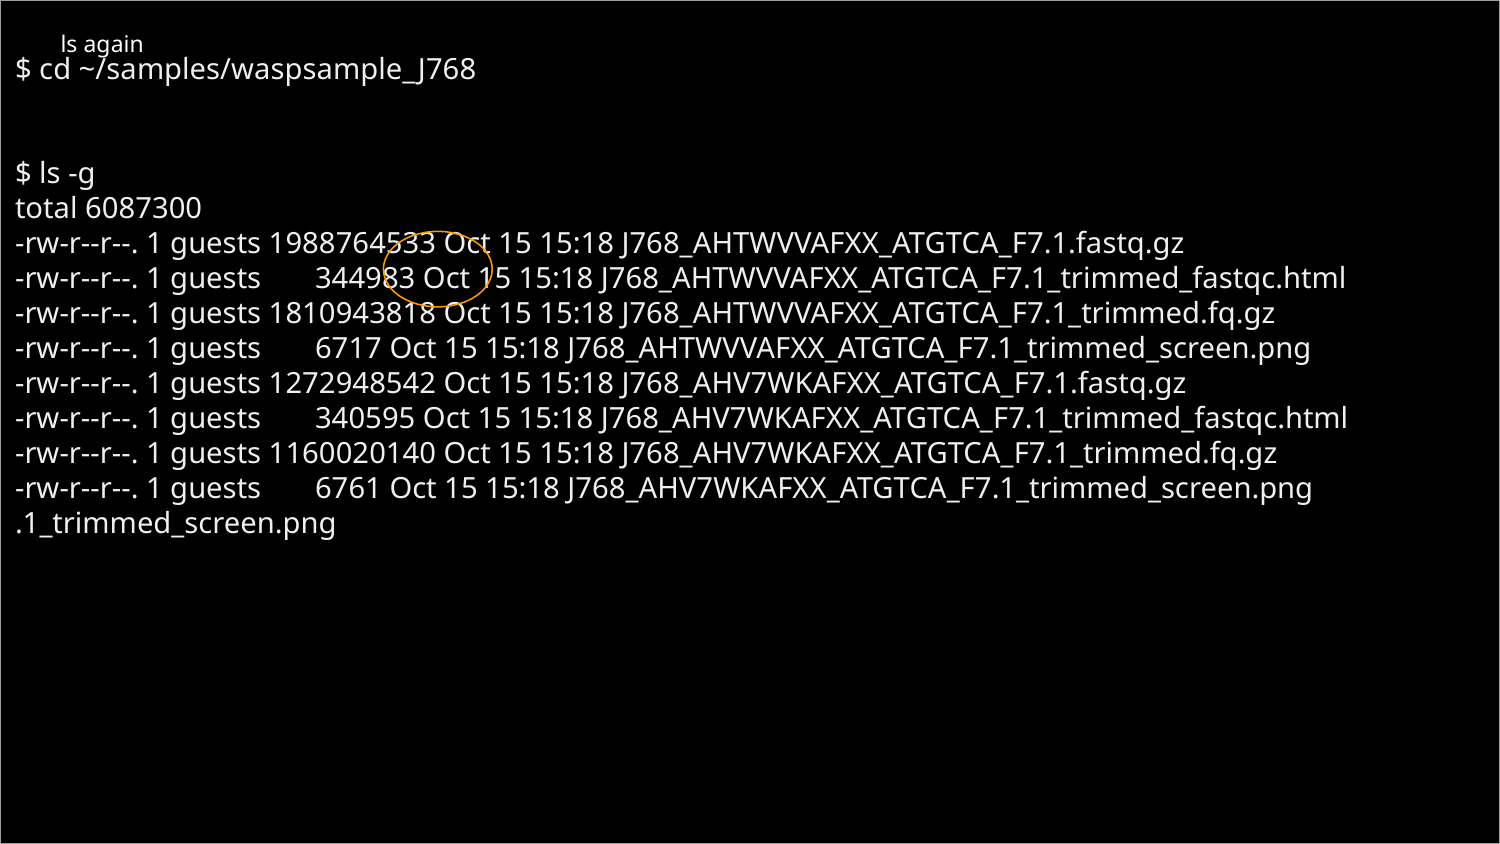

$ cd ~/samples/waspsample_J768
$ ls -g
total 6087300
-rw-r--r--. 1 guests 1988764533 Oct 15 15:18 J768_AHTWVVAFXX_ATGTCA_F7.1.fastq.gz
-rw-r--r--. 1 guests 	344983 Oct 15 15:18 J768_AHTWVVAFXX_ATGTCA_F7.1_trimmed_fastqc.html
-rw-r--r--. 1 guests 1810943818 Oct 15 15:18 J768_AHTWVVAFXX_ATGTCA_F7.1_trimmed.fq.gz
-rw-r--r--. 1 guests 	6717 Oct 15 15:18 J768_AHTWVVAFXX_ATGTCA_F7.1_trimmed_screen.png
-rw-r--r--. 1 guests 1272948542 Oct 15 15:18 J768_AHV7WKAFXX_ATGTCA_F7.1.fastq.gz
-rw-r--r--. 1 guests 	340595 Oct 15 15:18 J768_AHV7WKAFXX_ATGTCA_F7.1_trimmed_fastqc.html
-rw-r--r--. 1 guests 1160020140 Oct 15 15:18 J768_AHV7WKAFXX_ATGTCA_F7.1_trimmed.fq.gz
-rw-r--r--. 1 guests 	6761 Oct 15 15:18 J768_AHV7WKAFXX_ATGTCA_F7.1_trimmed_screen.png
.1_trimmed_screen.png
# ls again